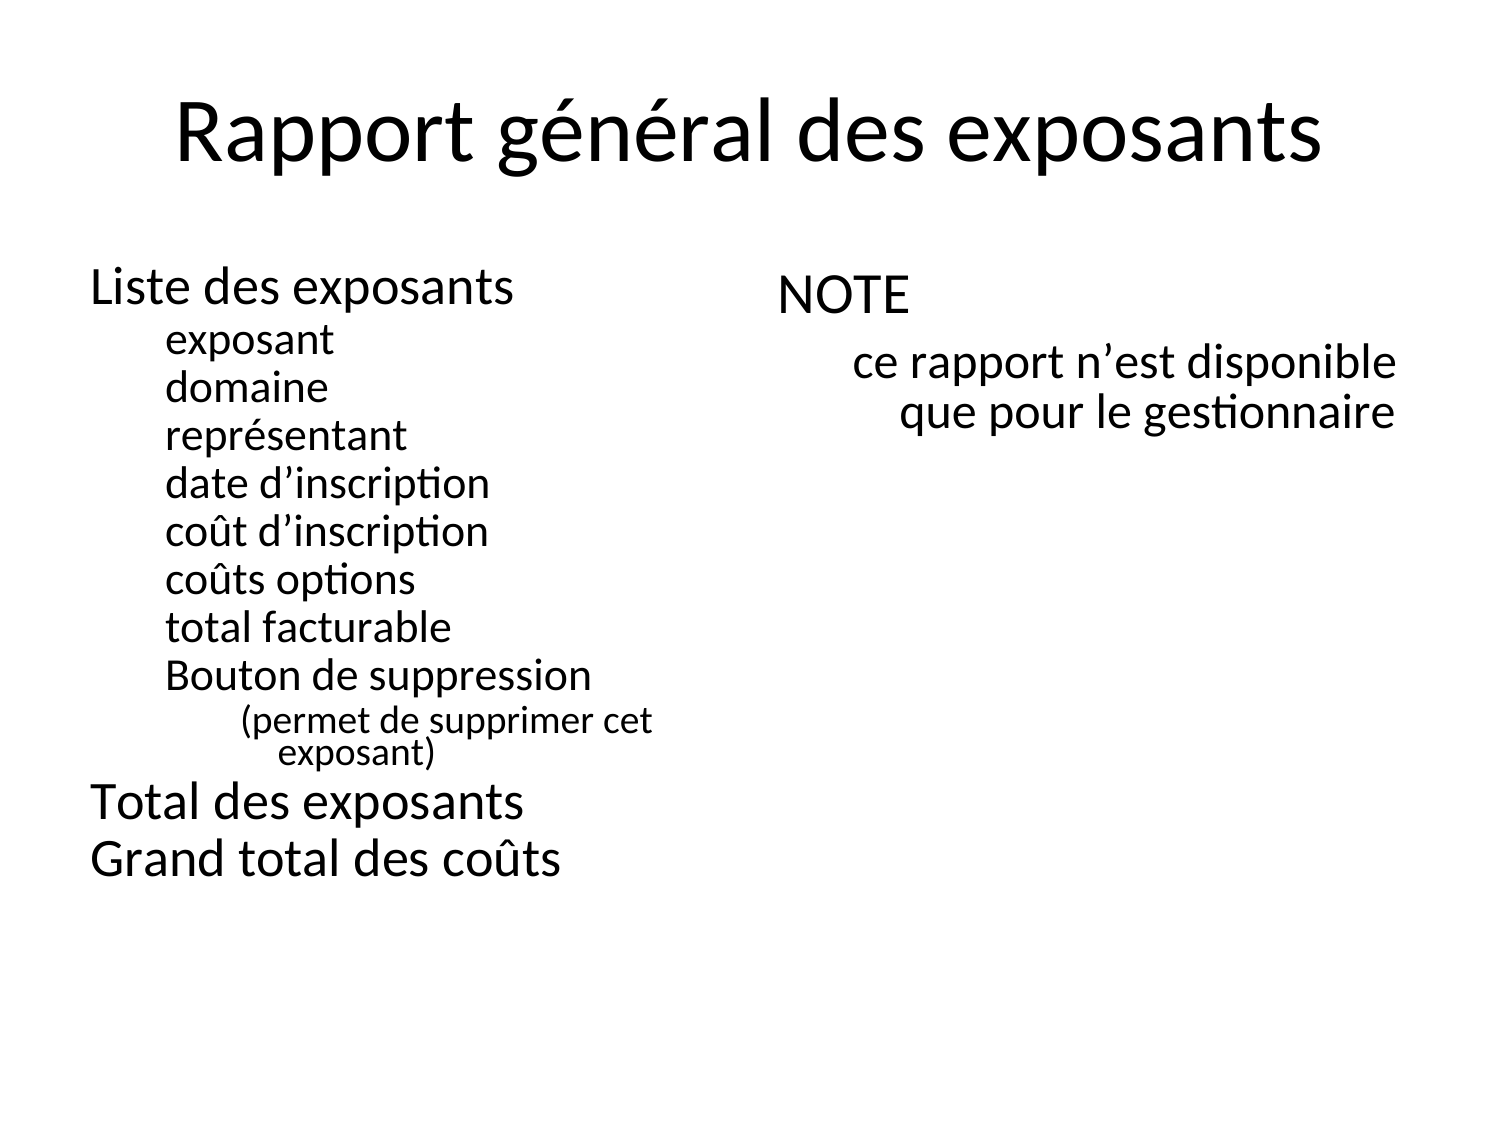

# Rapport général des exposants
Liste des exposants
exposant
domaine
représentant
date d’inscription
coût d’inscription
coûts options
total facturable
Bouton de suppression
(permet de supprimer cet exposant)
Total des exposants
Grand total des coûts
NOTE
ce rapport n’est disponible que pour le gestionnaire